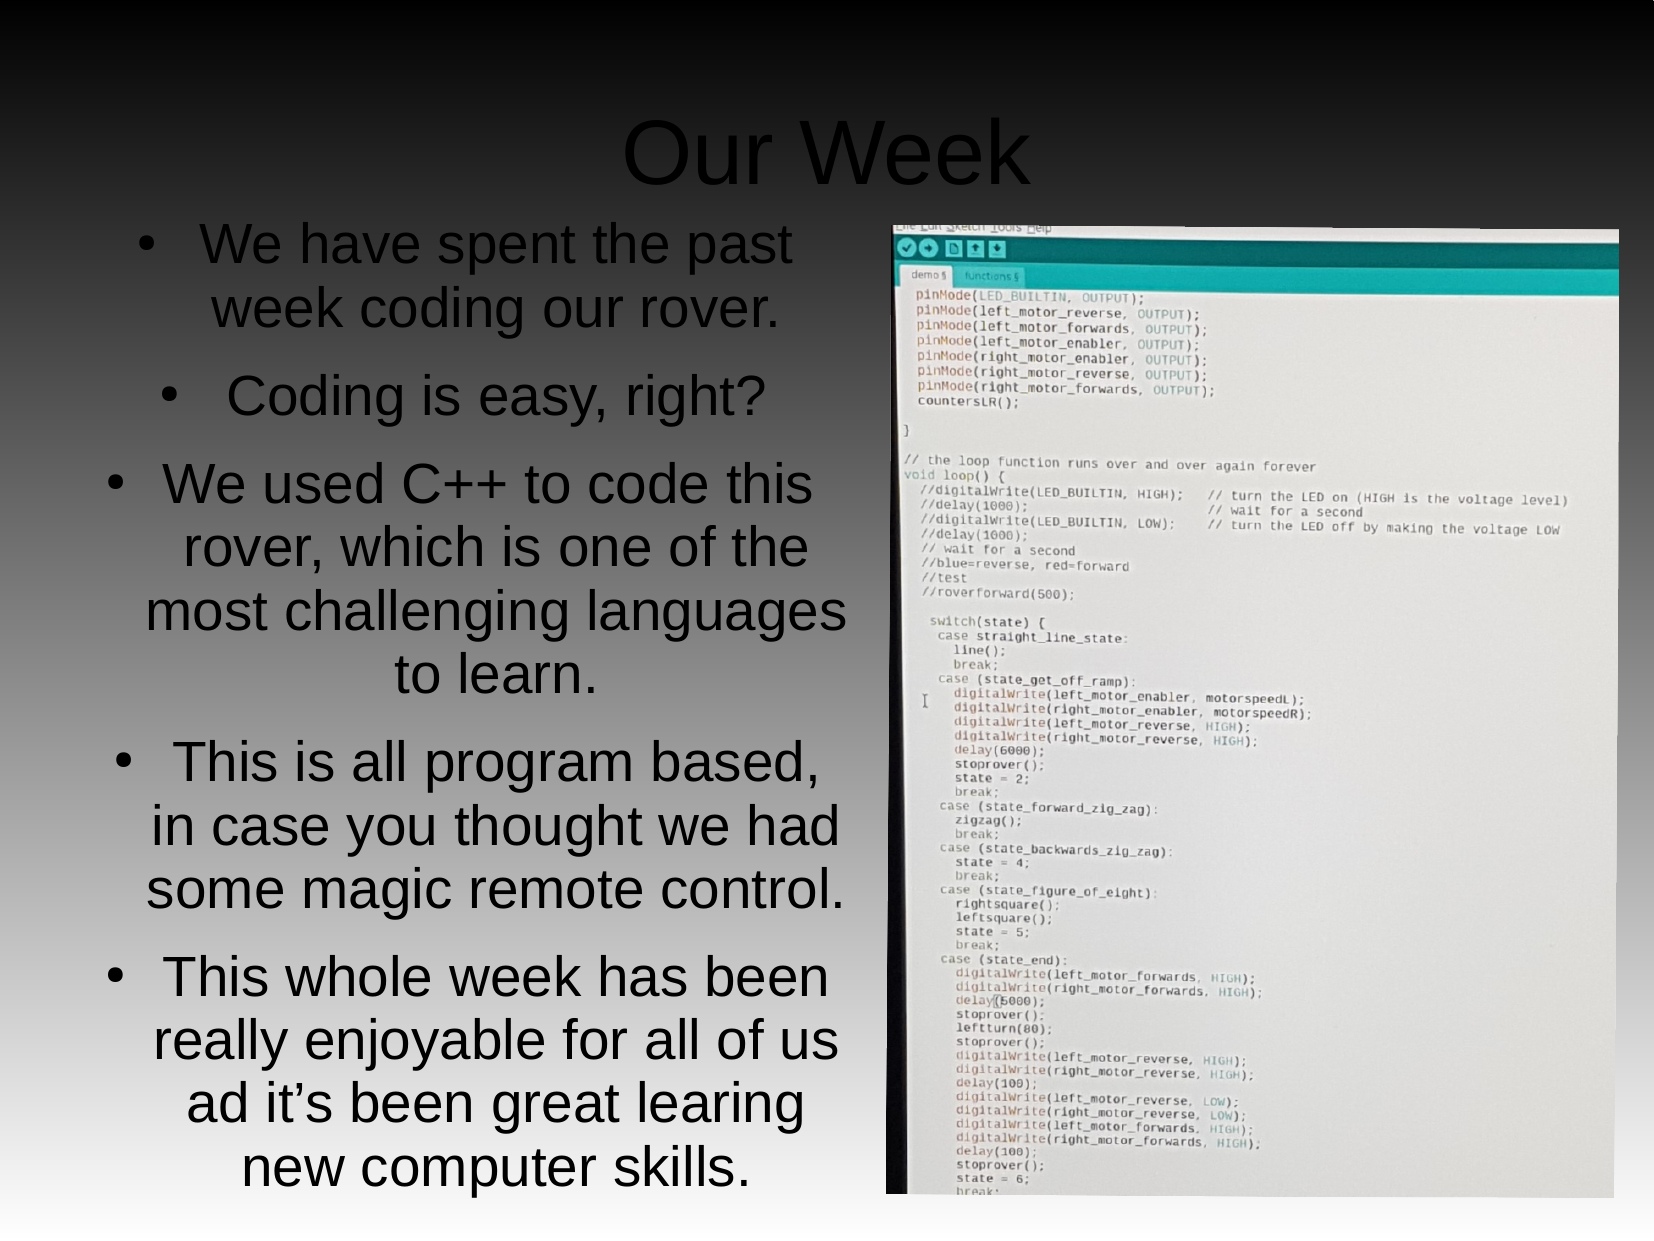

# Our Week
We have spent the past week coding our rover.
Coding is easy, right?
We used C++ to code this rover, which is one of the most challenging languages to learn.
This is all program based, in case you thought we had some magic remote control.
This whole week has been really enjoyable for all of us ad it’s been great learing new computer skills.